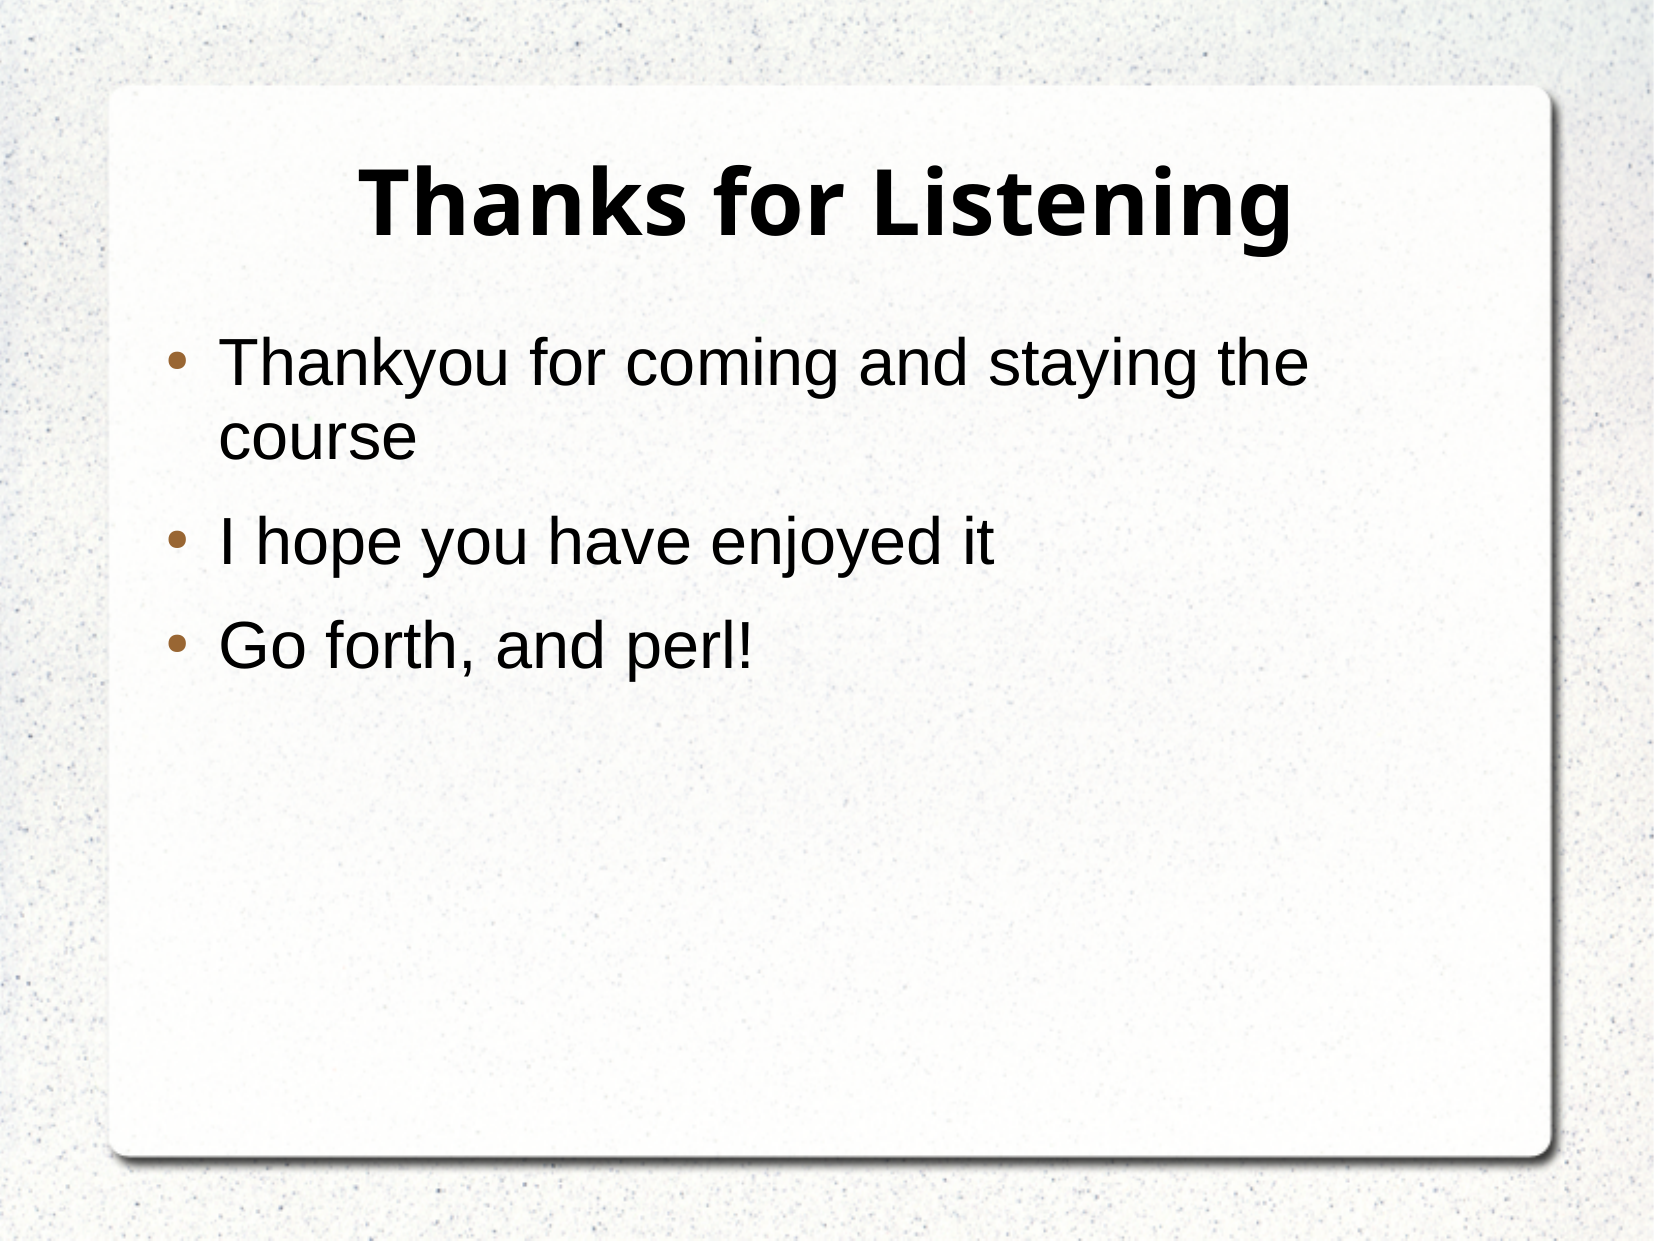

# Thanks for Listening
Thankyou for coming and staying the course
I hope you have enjoyed it
Go forth, and perl!